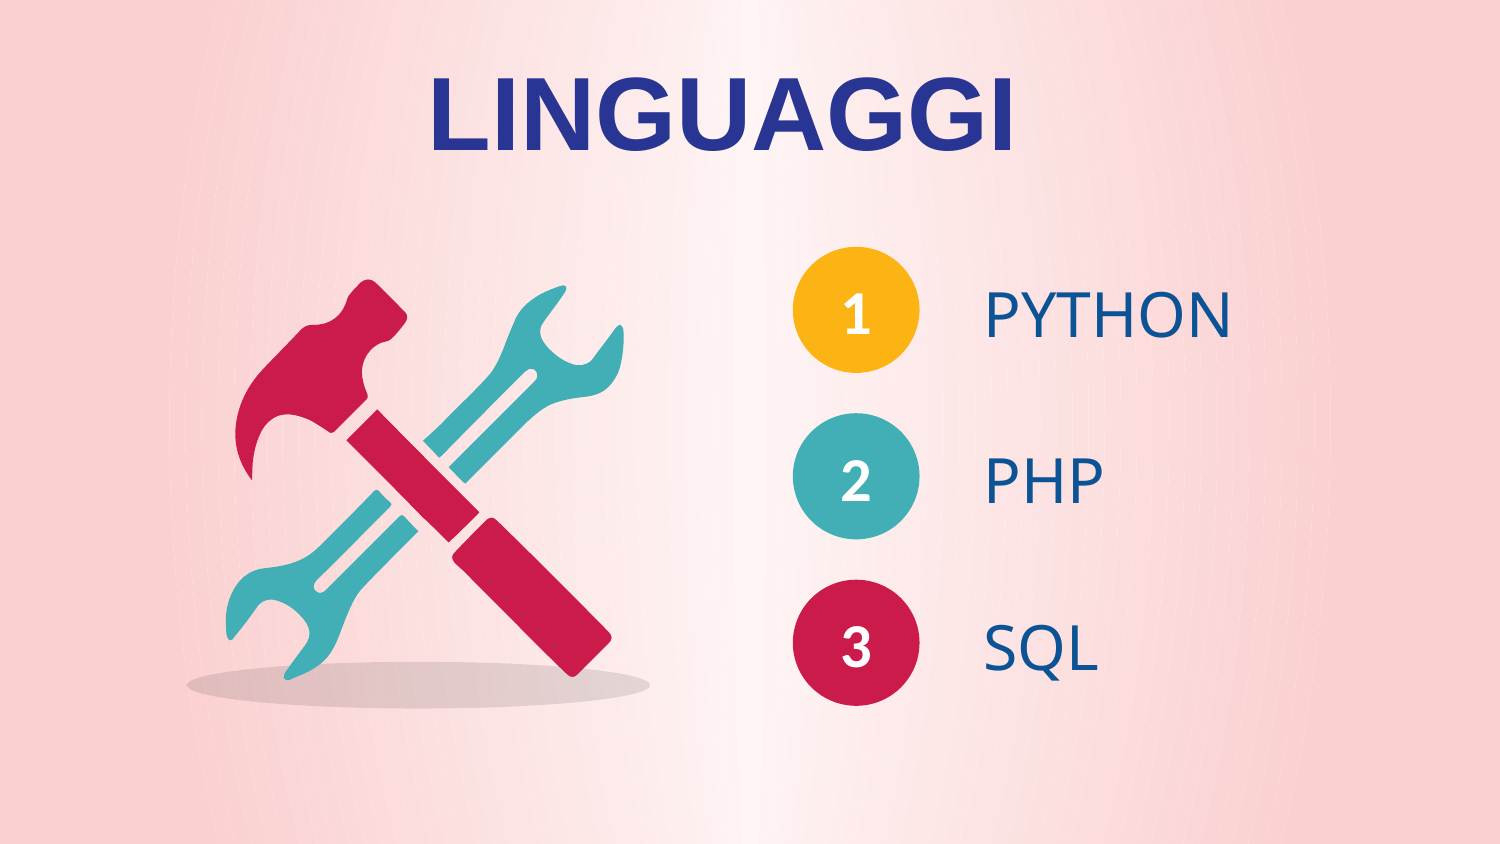

LINGUAGGI
1
PYTHON
2
PHP
3
SQL